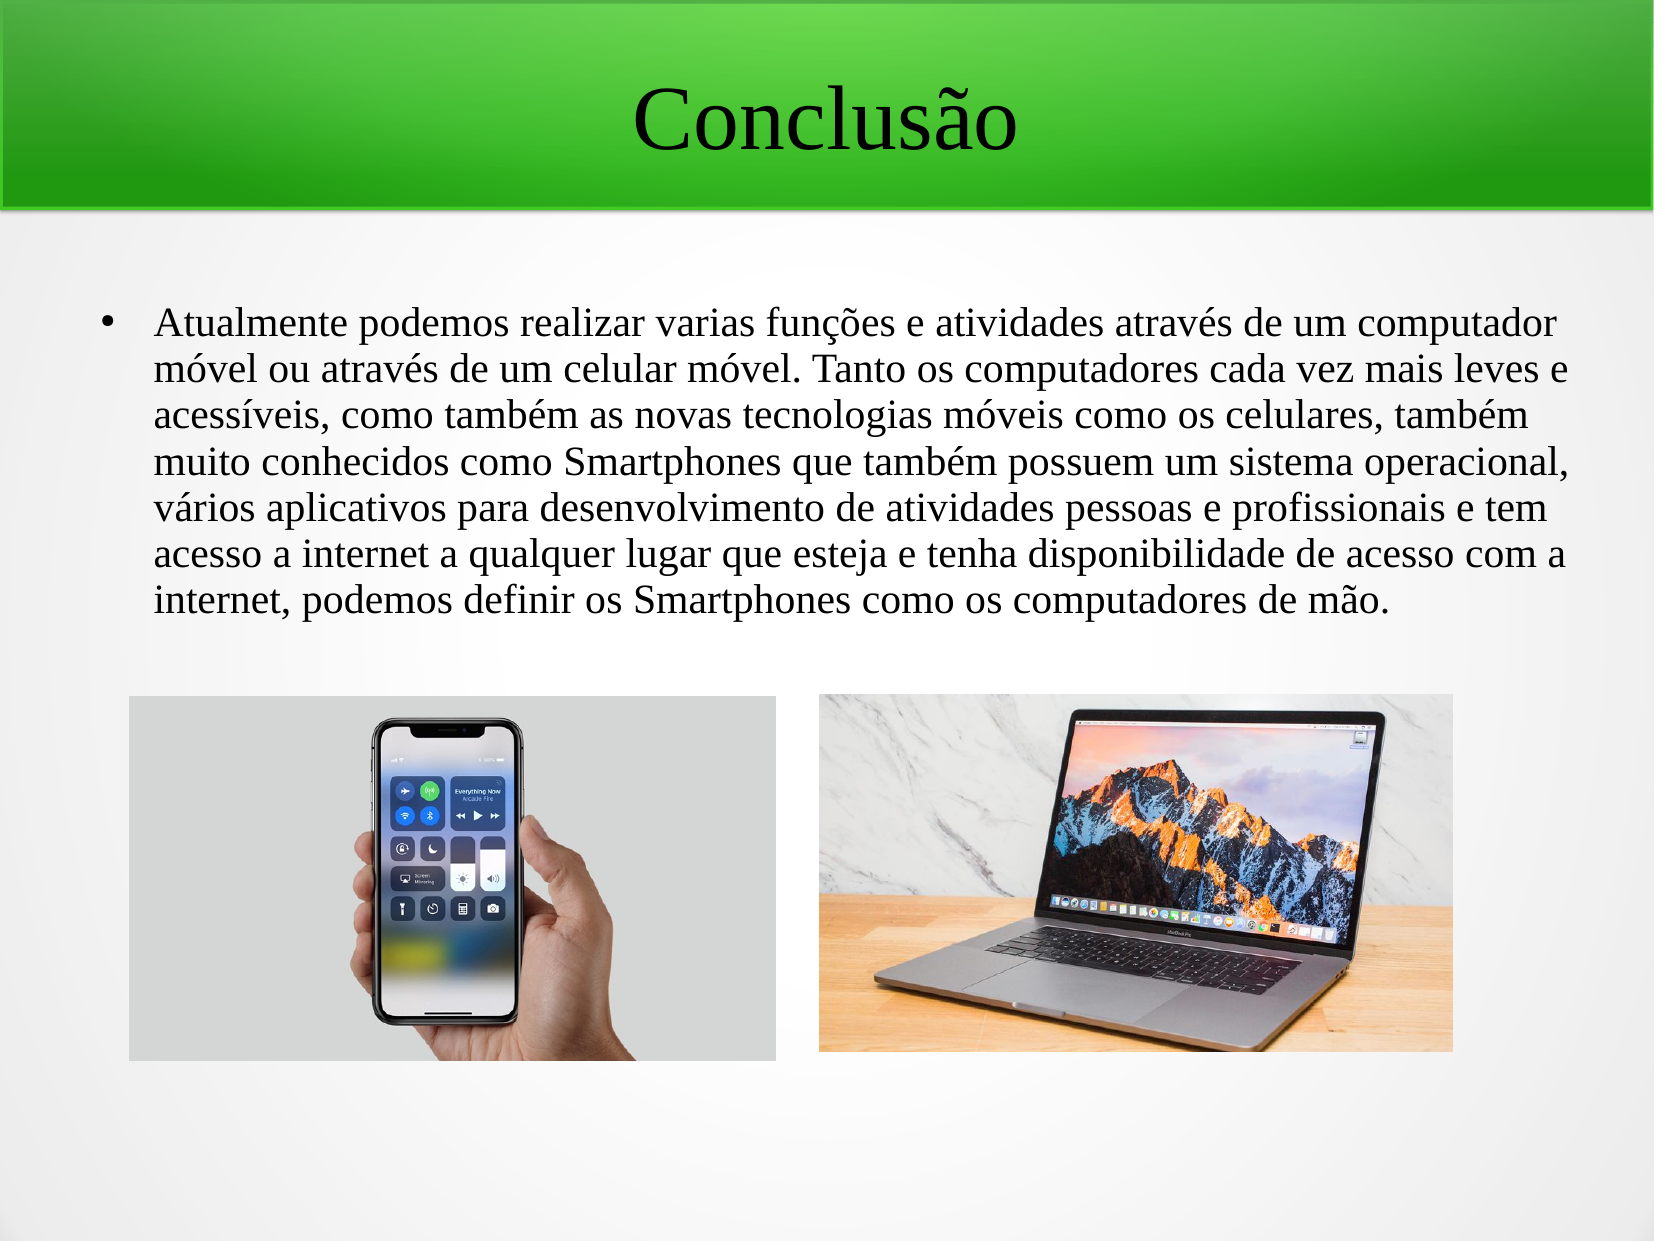

# Conclusão
Atualmente podemos realizar varias funções e atividades através de um computador móvel ou através de um celular móvel. Tanto os computadores cada vez mais leves e acessíveis, como também as novas tecnologias móveis como os celulares, também muito conhecidos como Smartphones que também possuem um sistema operacional, vários aplicativos para desenvolvimento de atividades pessoas e profissionais e tem acesso a internet a qualquer lugar que esteja e tenha disponibilidade de acesso com a internet, podemos definir os Smartphones como os computadores de mão.